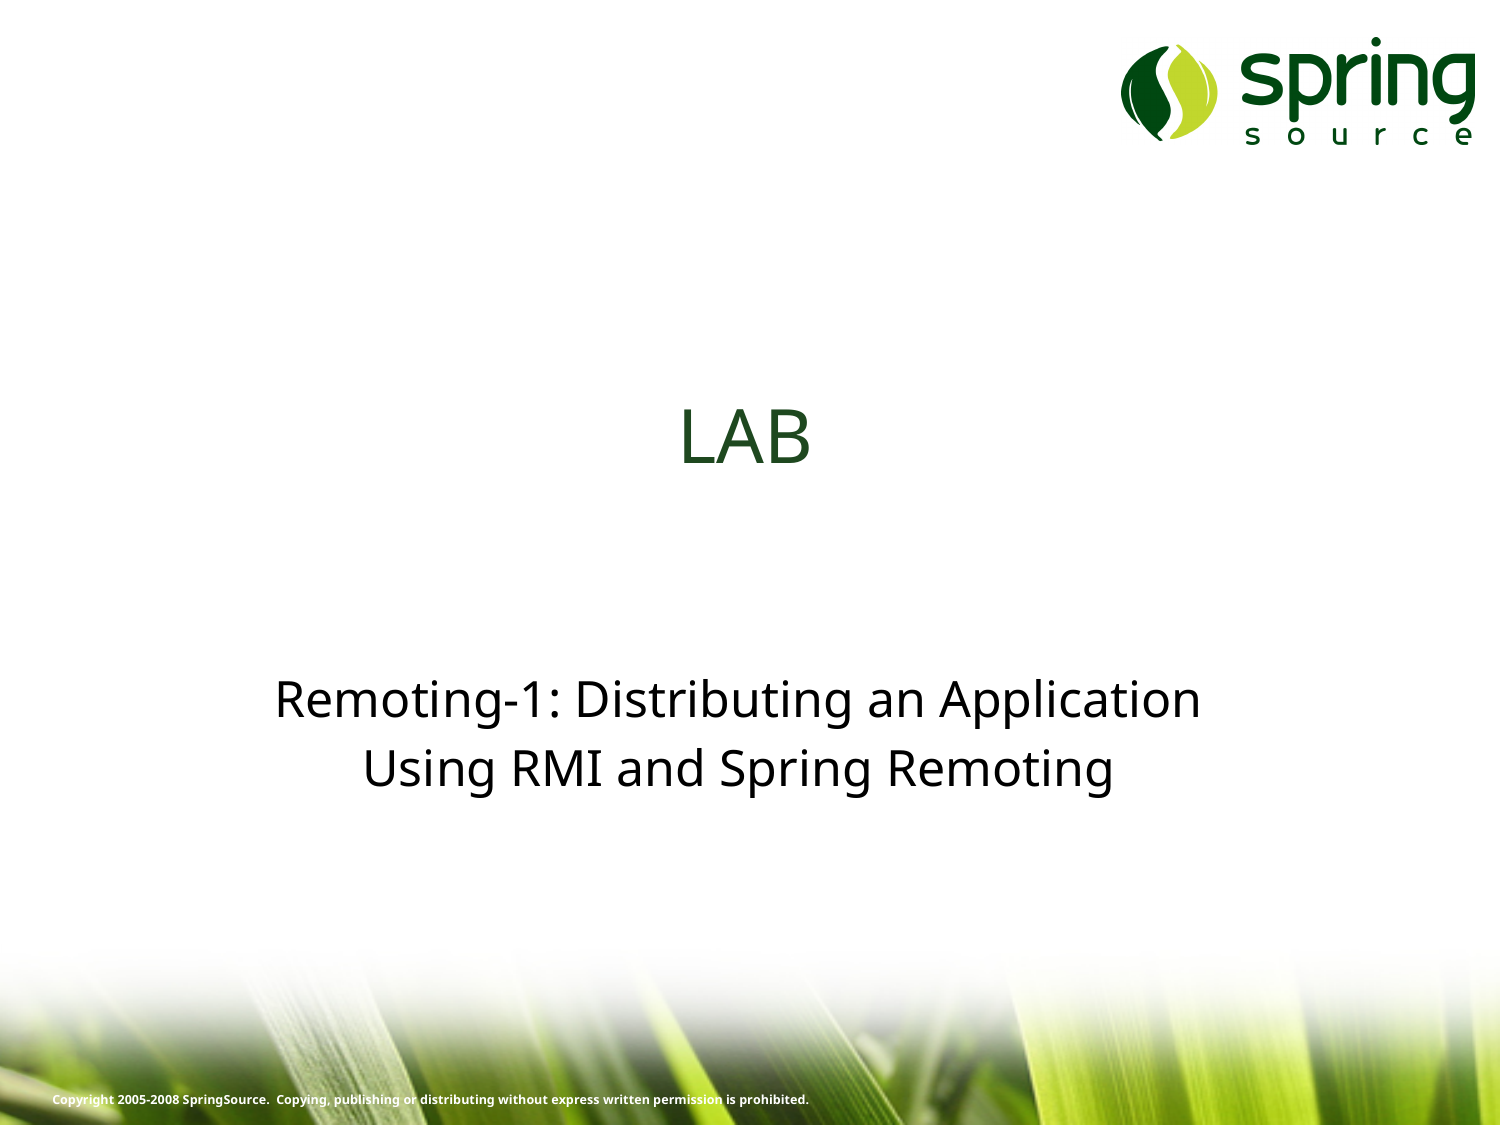

# LAB
Remoting-1: Distributing an Application Using RMI and Spring Remoting